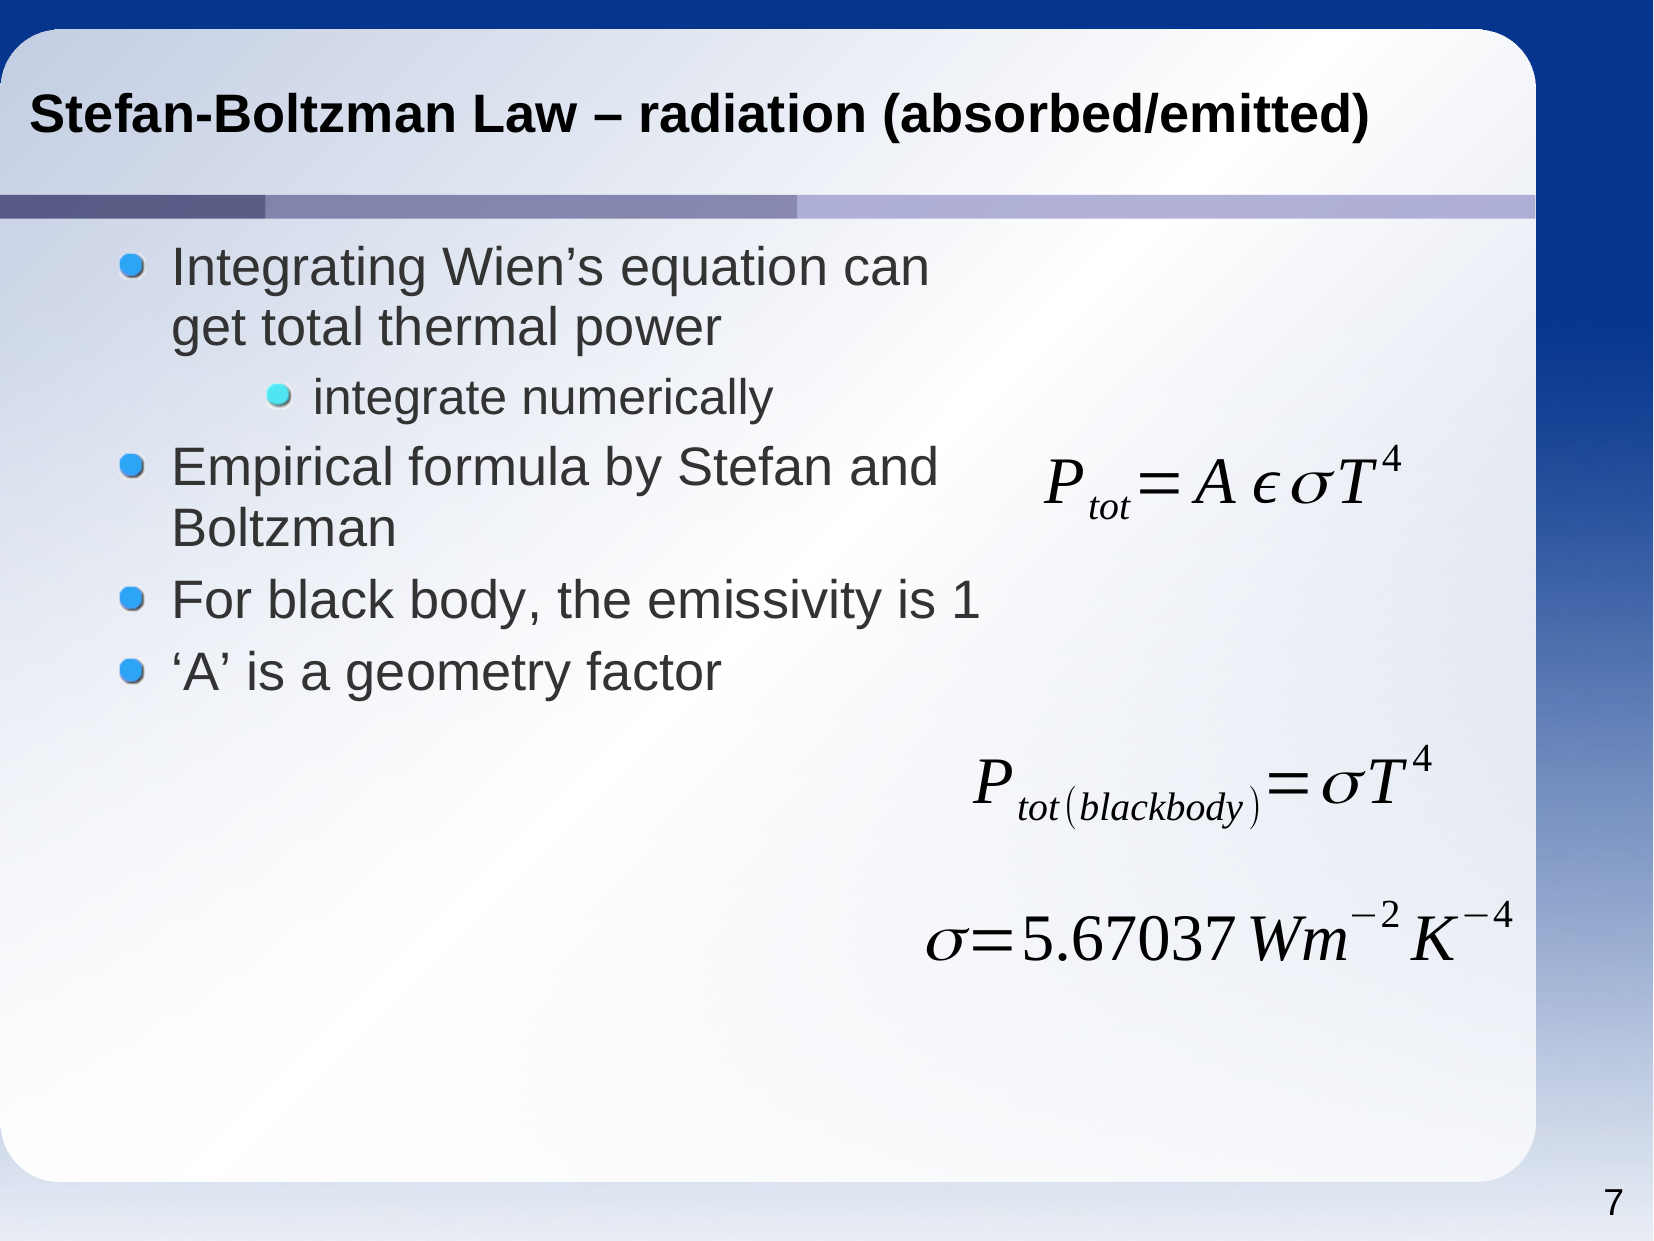

# Stefan-Boltzman Law – radiation (absorbed/emitted)
Integrating Wien’s equation can get total thermal power
integrate numerically
Empirical formula by Stefan and Boltzman
For black body, the emissivity is 1
‘A’ is a geometry factor
7